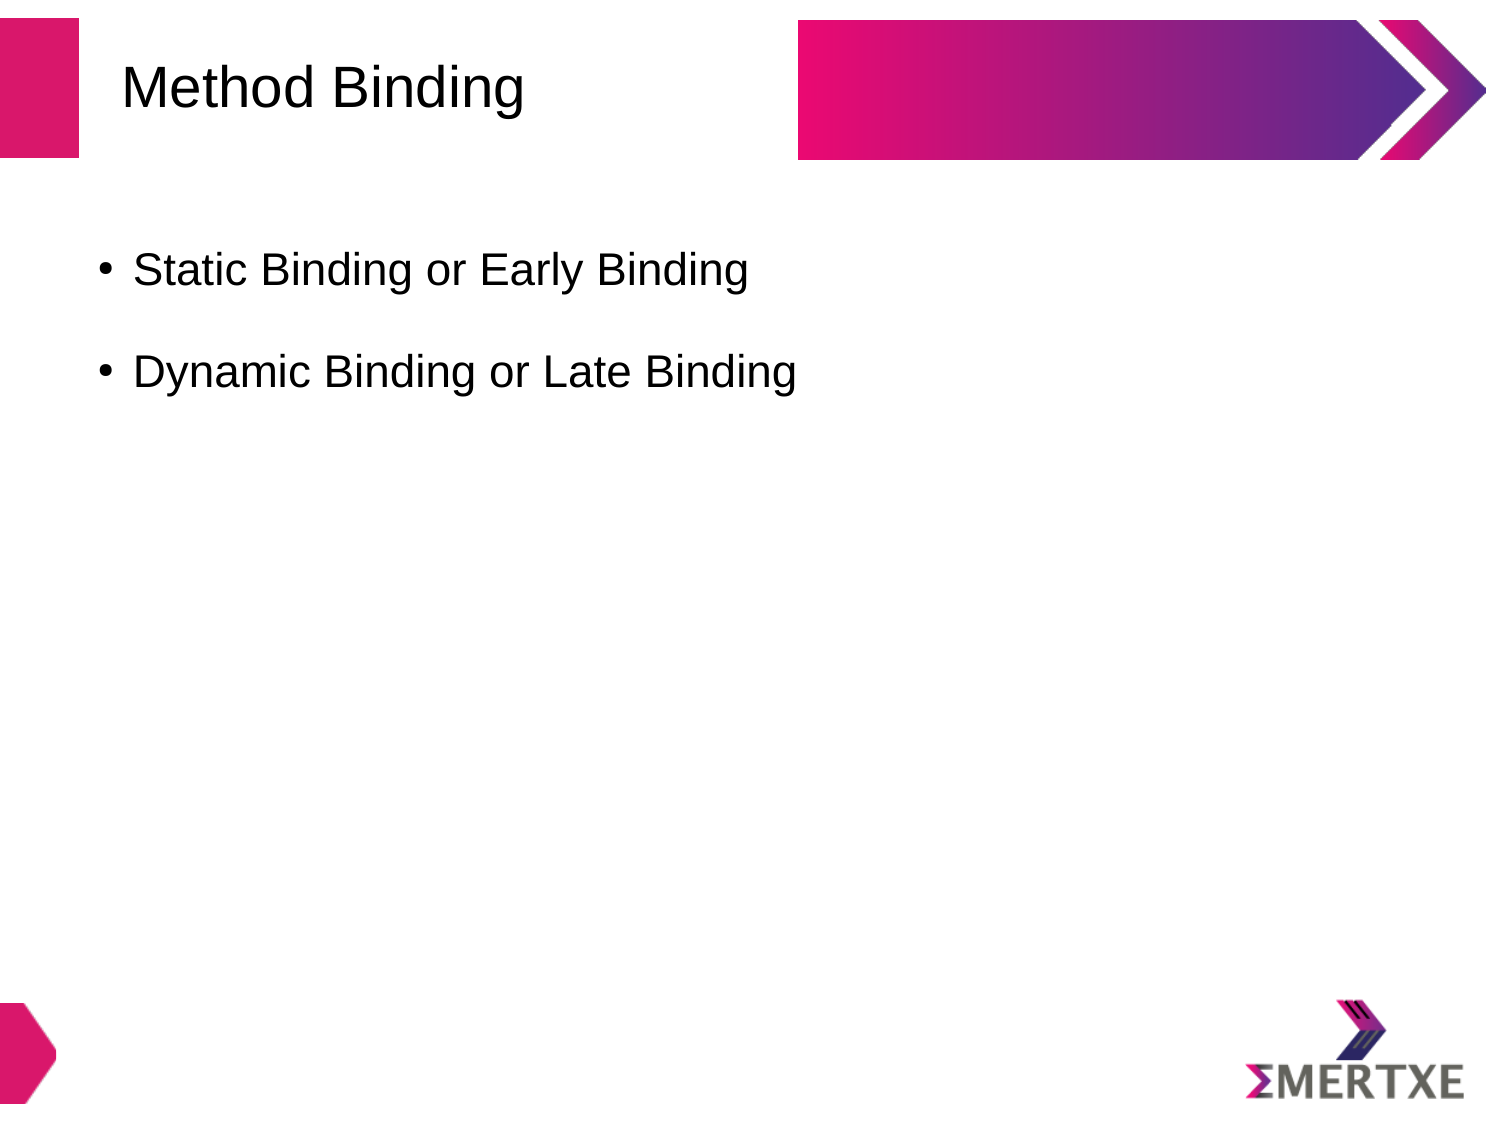

Method Binding
Static Binding or Early Binding
Dynamic Binding or Late Binding